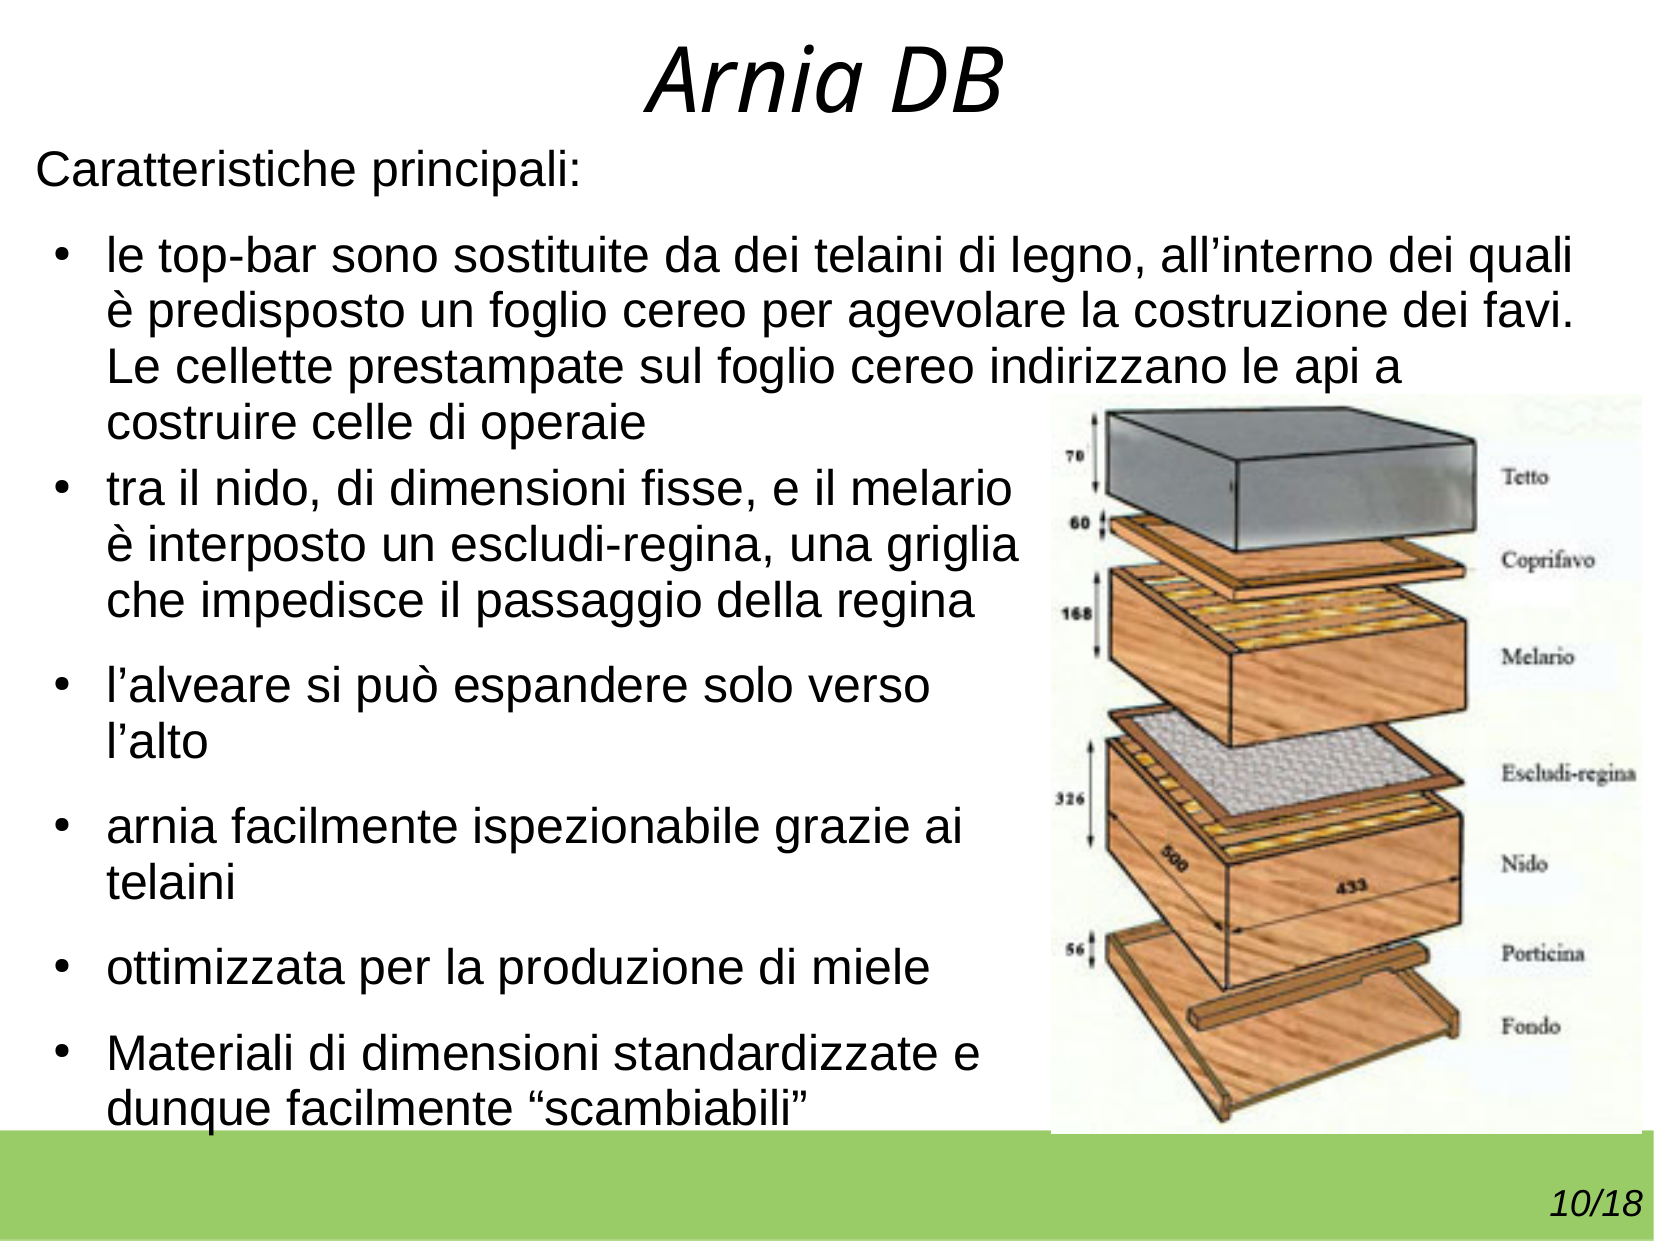

# Arnia DB
Caratteristiche principali:
le top-bar sono sostituite da dei telaini di legno, all’interno dei quali è predisposto un foglio cereo per agevolare la costruzione dei favi. Le cellette prestampate sul foglio cereo indirizzano le api a costruire celle di operaie
tra il nido, di dimensioni fisse, e il melario è interposto un escludi-regina, una griglia che impedisce il passaggio della regina
l’alveare si può espandere solo verso l’alto
arnia facilmente ispezionabile grazie ai telaini
ottimizzata per la produzione di miele
Materiali di dimensioni standardizzate e dunque facilmente “scambiabili”